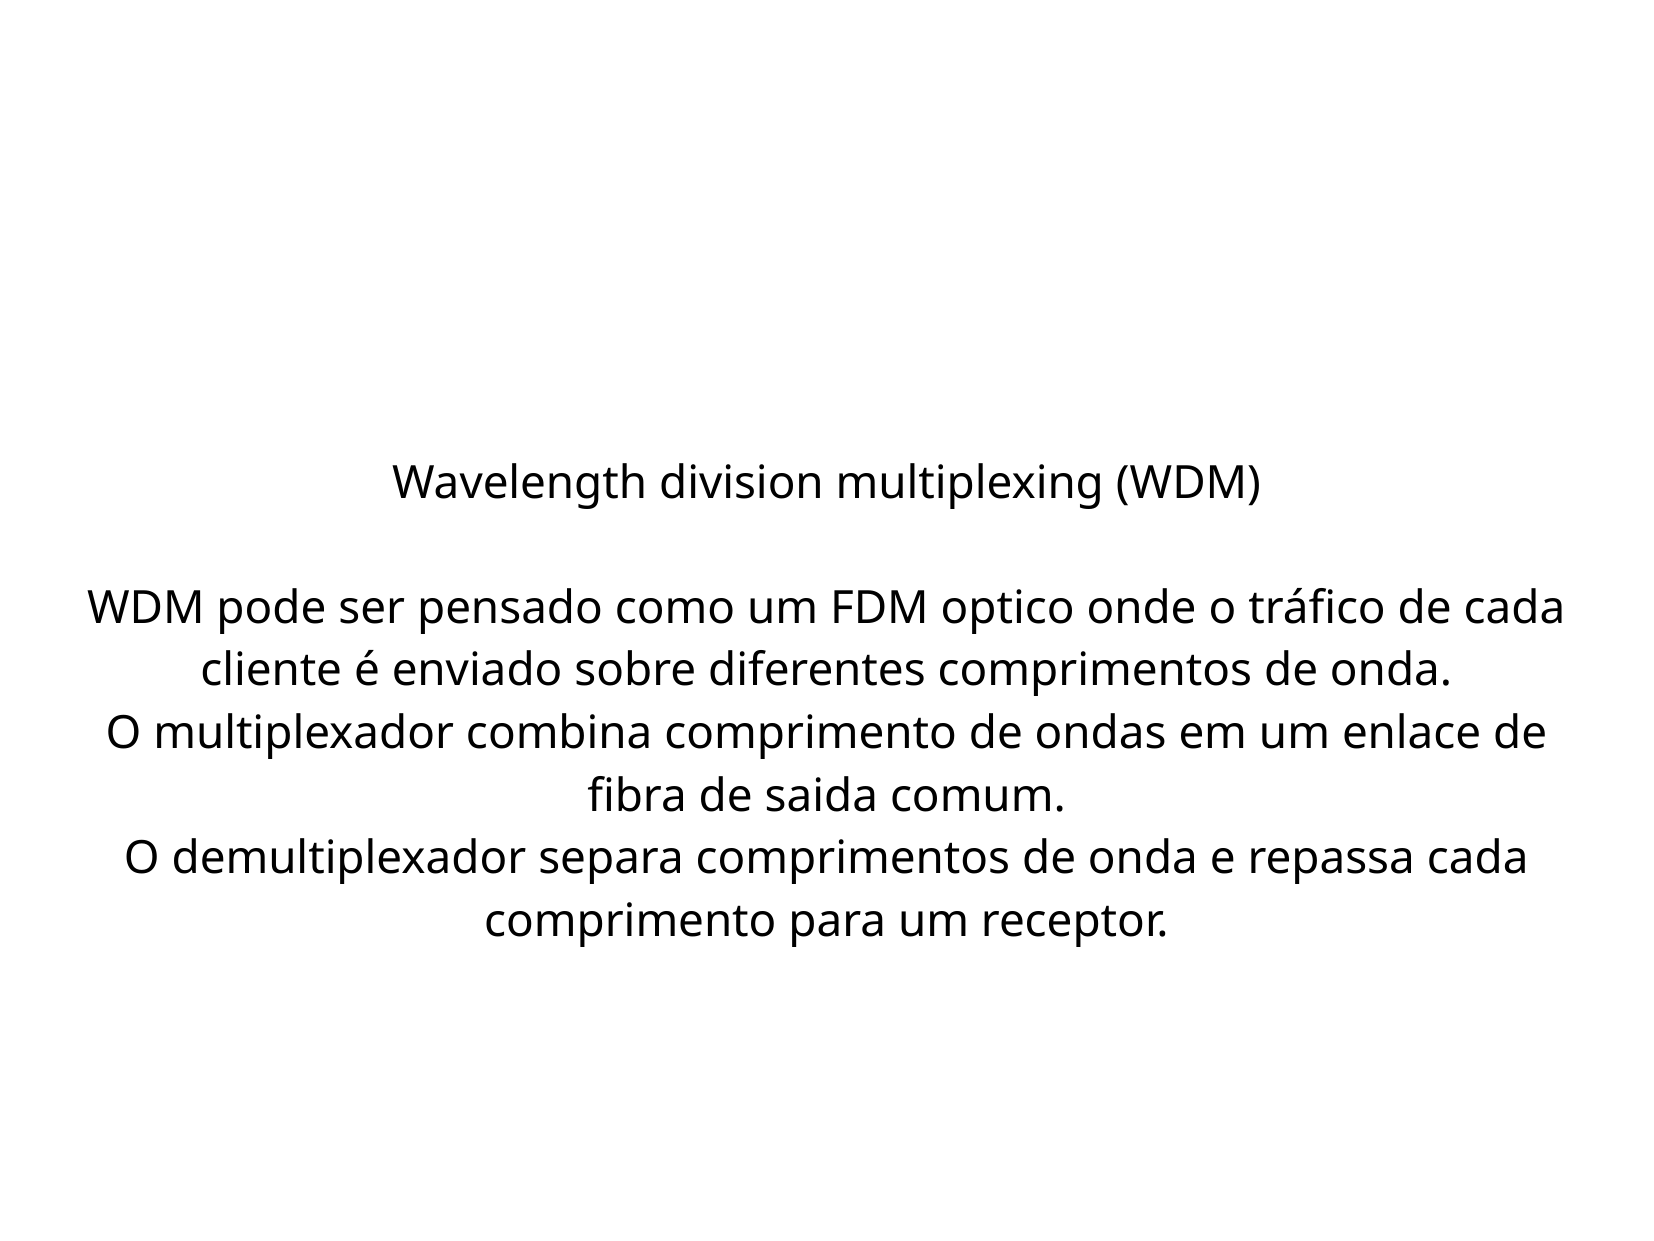

#
Wavelength division multiplexing (WDM)
WDM pode ser pensado como um FDM optico onde o tráfico de cada cliente é enviado sobre diferentes comprimentos de onda.
O multiplexador combina comprimento de ondas em um enlace de fibra de saida comum.
O demultiplexador separa comprimentos de onda e repassa cada comprimento para um receptor.